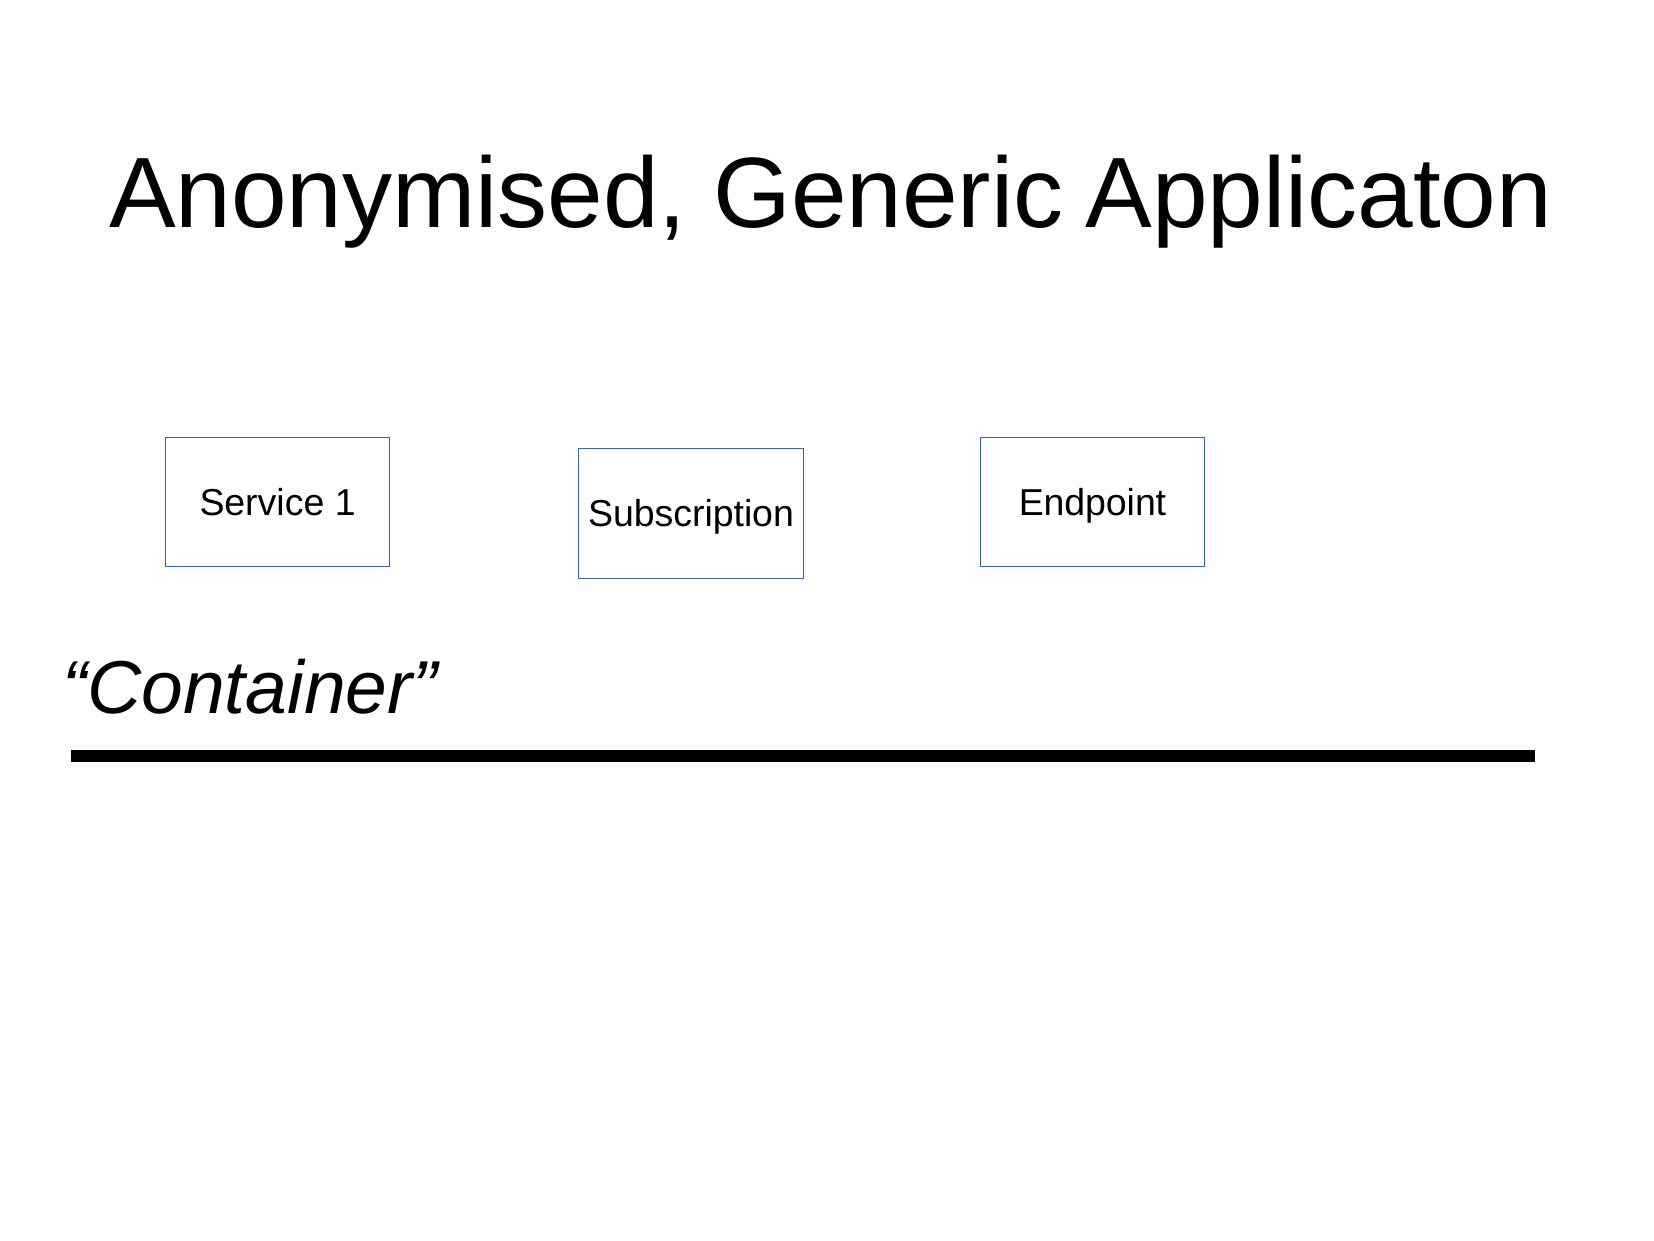

Anonymised, Generic Applicaton
Service 1
Endpoint
Subscription
“Container”